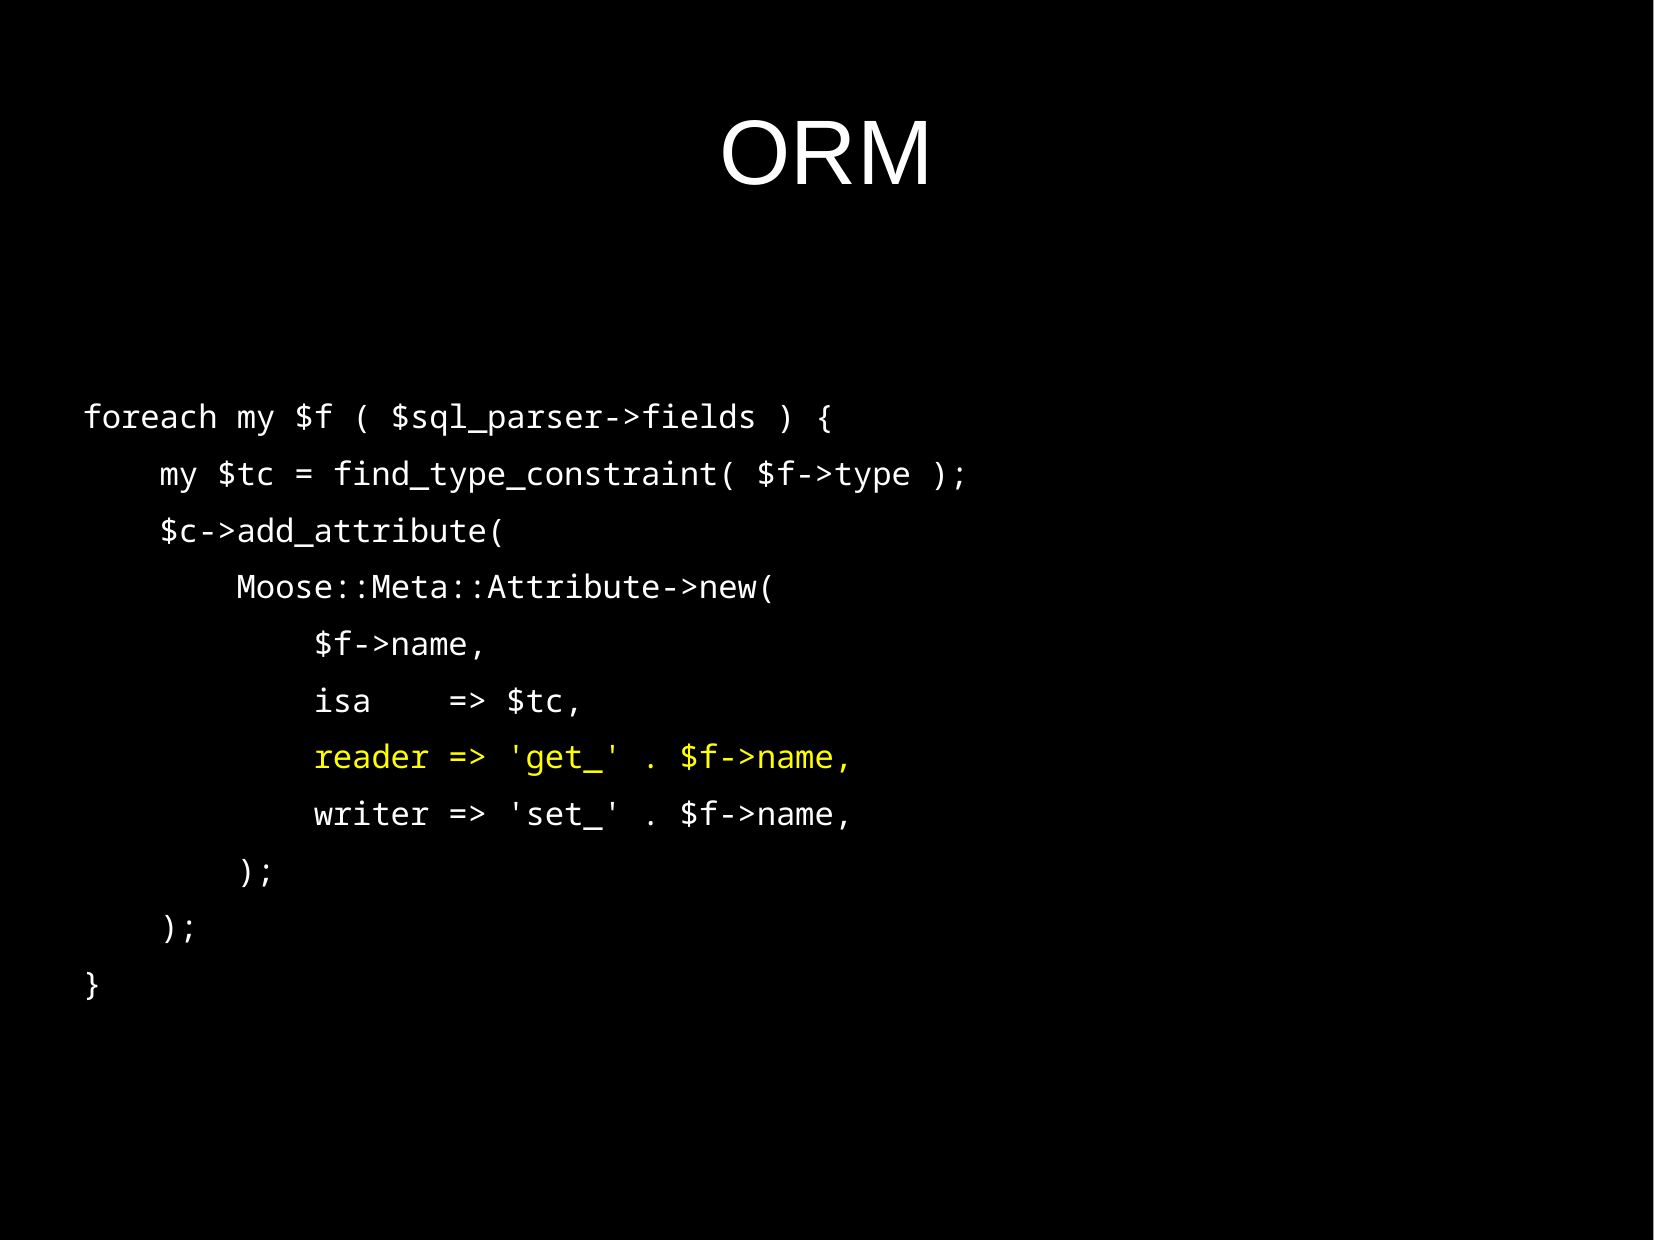

# ORM
foreach my $f ( $sql_parser->fields ) {
 my $tc = find_type_constraint( $f->type );
 $c->add_attribute(
 Moose::Meta::Attribute->new(
 $f->name,
 isa => $tc,
 reader => 'get_' . $f->name,
 writer => 'set_' . $f->name,
 );
 );
}